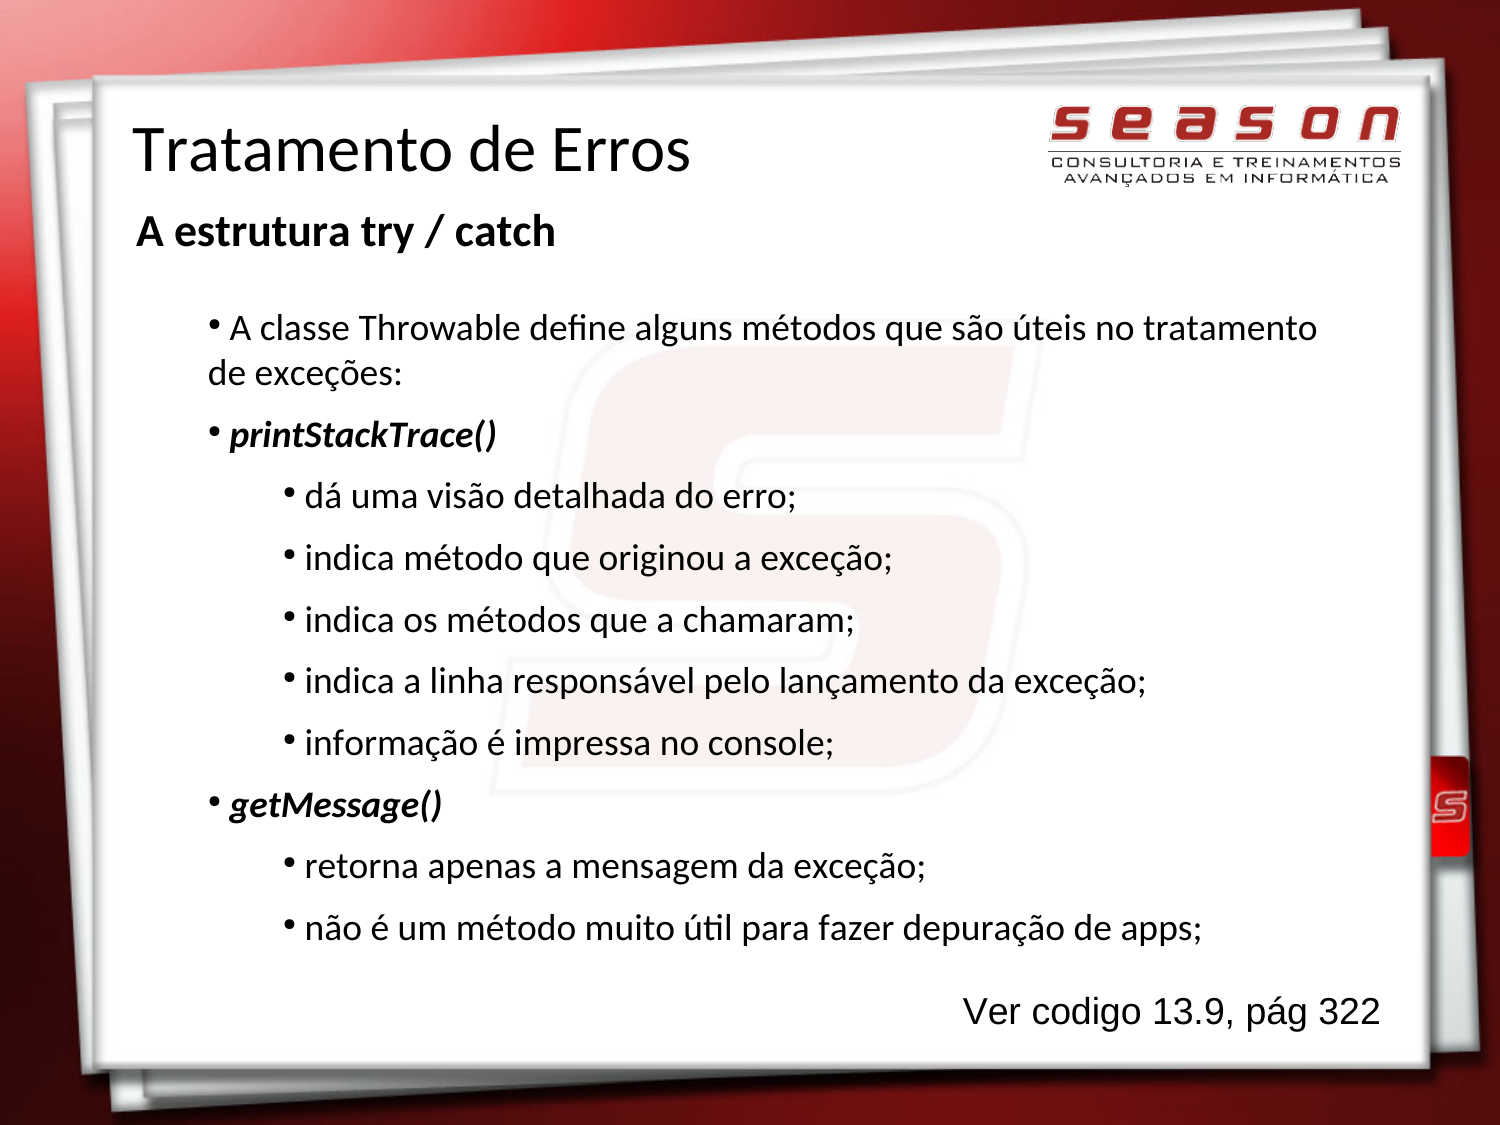

# Tratamento de Erros
A estrutura try / catch
 A classe Throwable define alguns métodos que são úteis no tratamento de exceções:
 printStackTrace()
 dá uma visão detalhada do erro;
 indica método que originou a exceção;
 indica os métodos que a chamaram;
 indica a linha responsável pelo lançamento da exceção;
 informação é impressa no console;
 getMessage()
 retorna apenas a mensagem da exceção;
 não é um método muito útil para fazer depuração de apps;
Ver codigo 13.9, pág 322